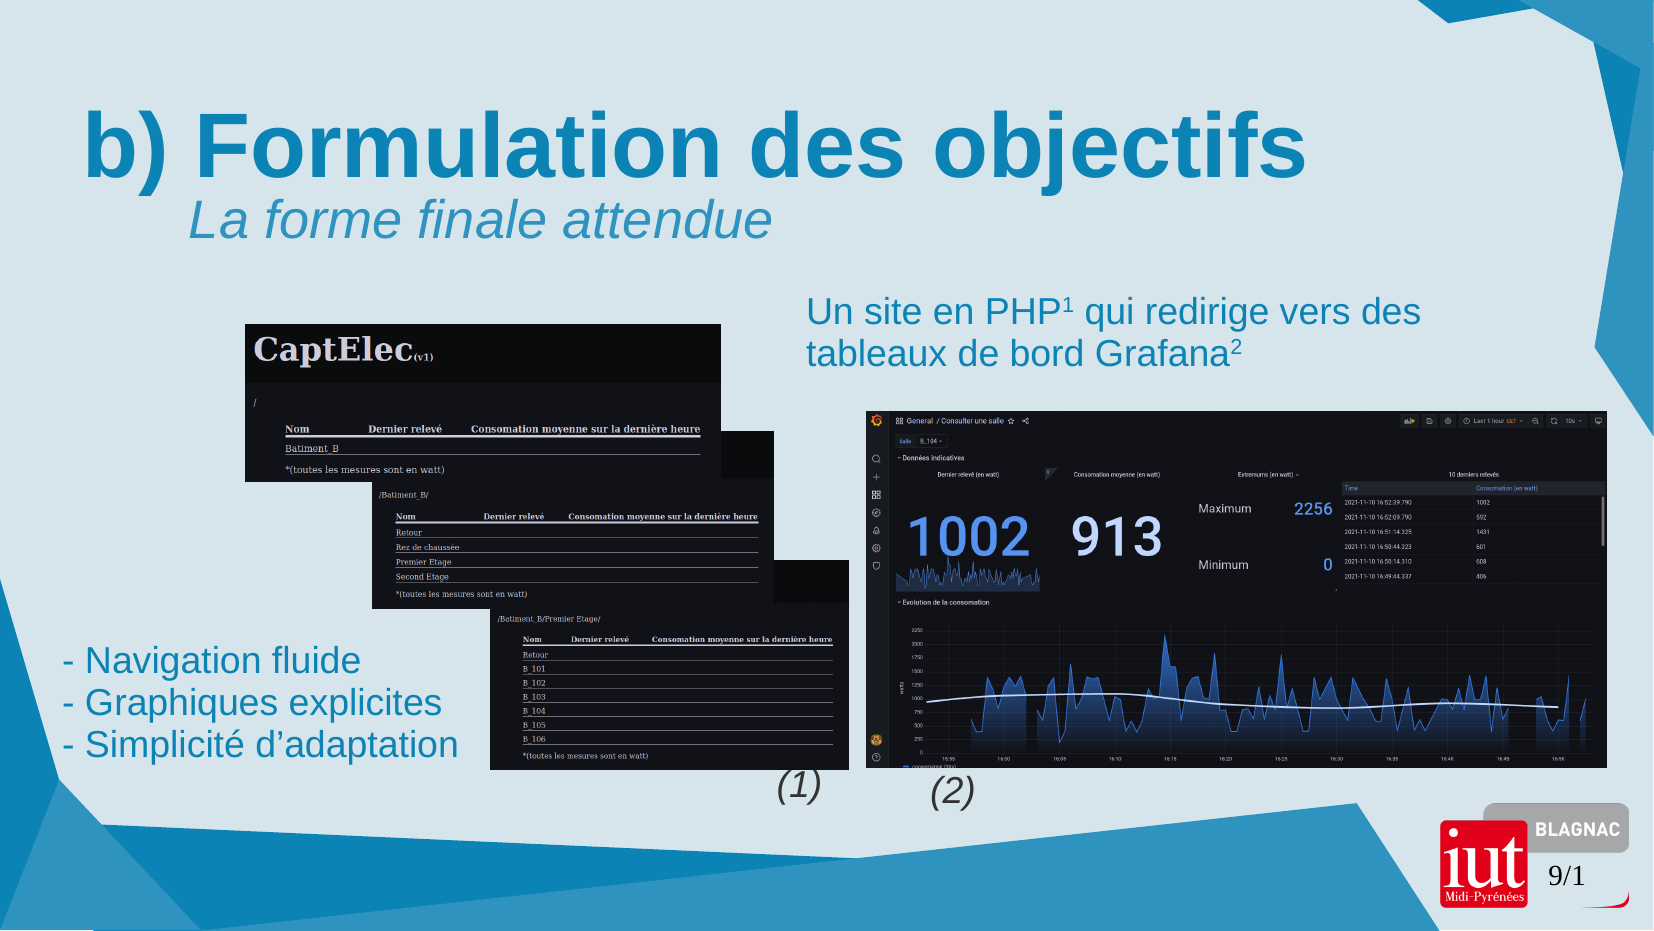

# b) Formulation des objectifs
La forme finale attendue
Un site en PHP1 qui redirige vers des tableaux de bord Grafana2
- Navigation fluide
- Graphiques explicites
- Simplicité d’adaptation
(1)
(2)
9